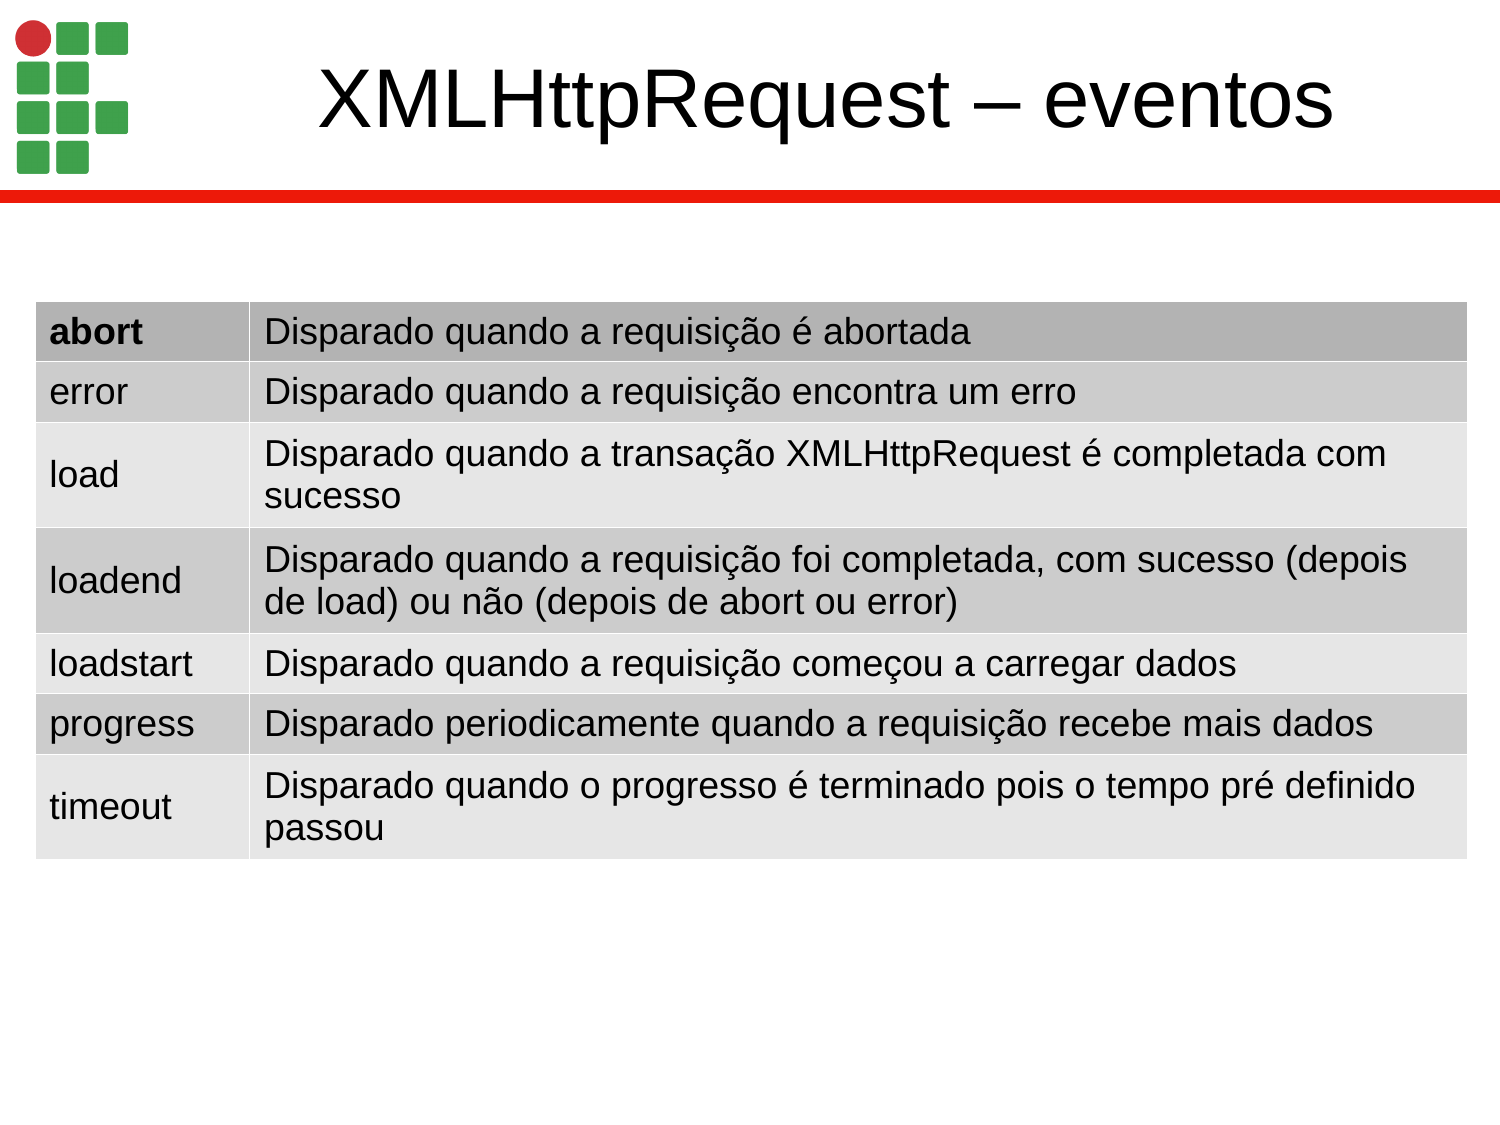

# XMLHttpRequest – eventos
| abort | Disparado quando a requisição é abortada |
| --- | --- |
| error | Disparado quando a requisição encontra um erro |
| load | Disparado quando a transação XMLHttpRequest é completada com sucesso |
| loadend | Disparado quando a requisição foi completada, com sucesso (depois de load) ou não (depois de abort ou error) |
| loadstart | Disparado quando a requisição começou a carregar dados |
| progress | Disparado periodicamente quando a requisição recebe mais dados |
| timeout | Disparado quando o progresso é terminado pois o tempo pré definido passou |